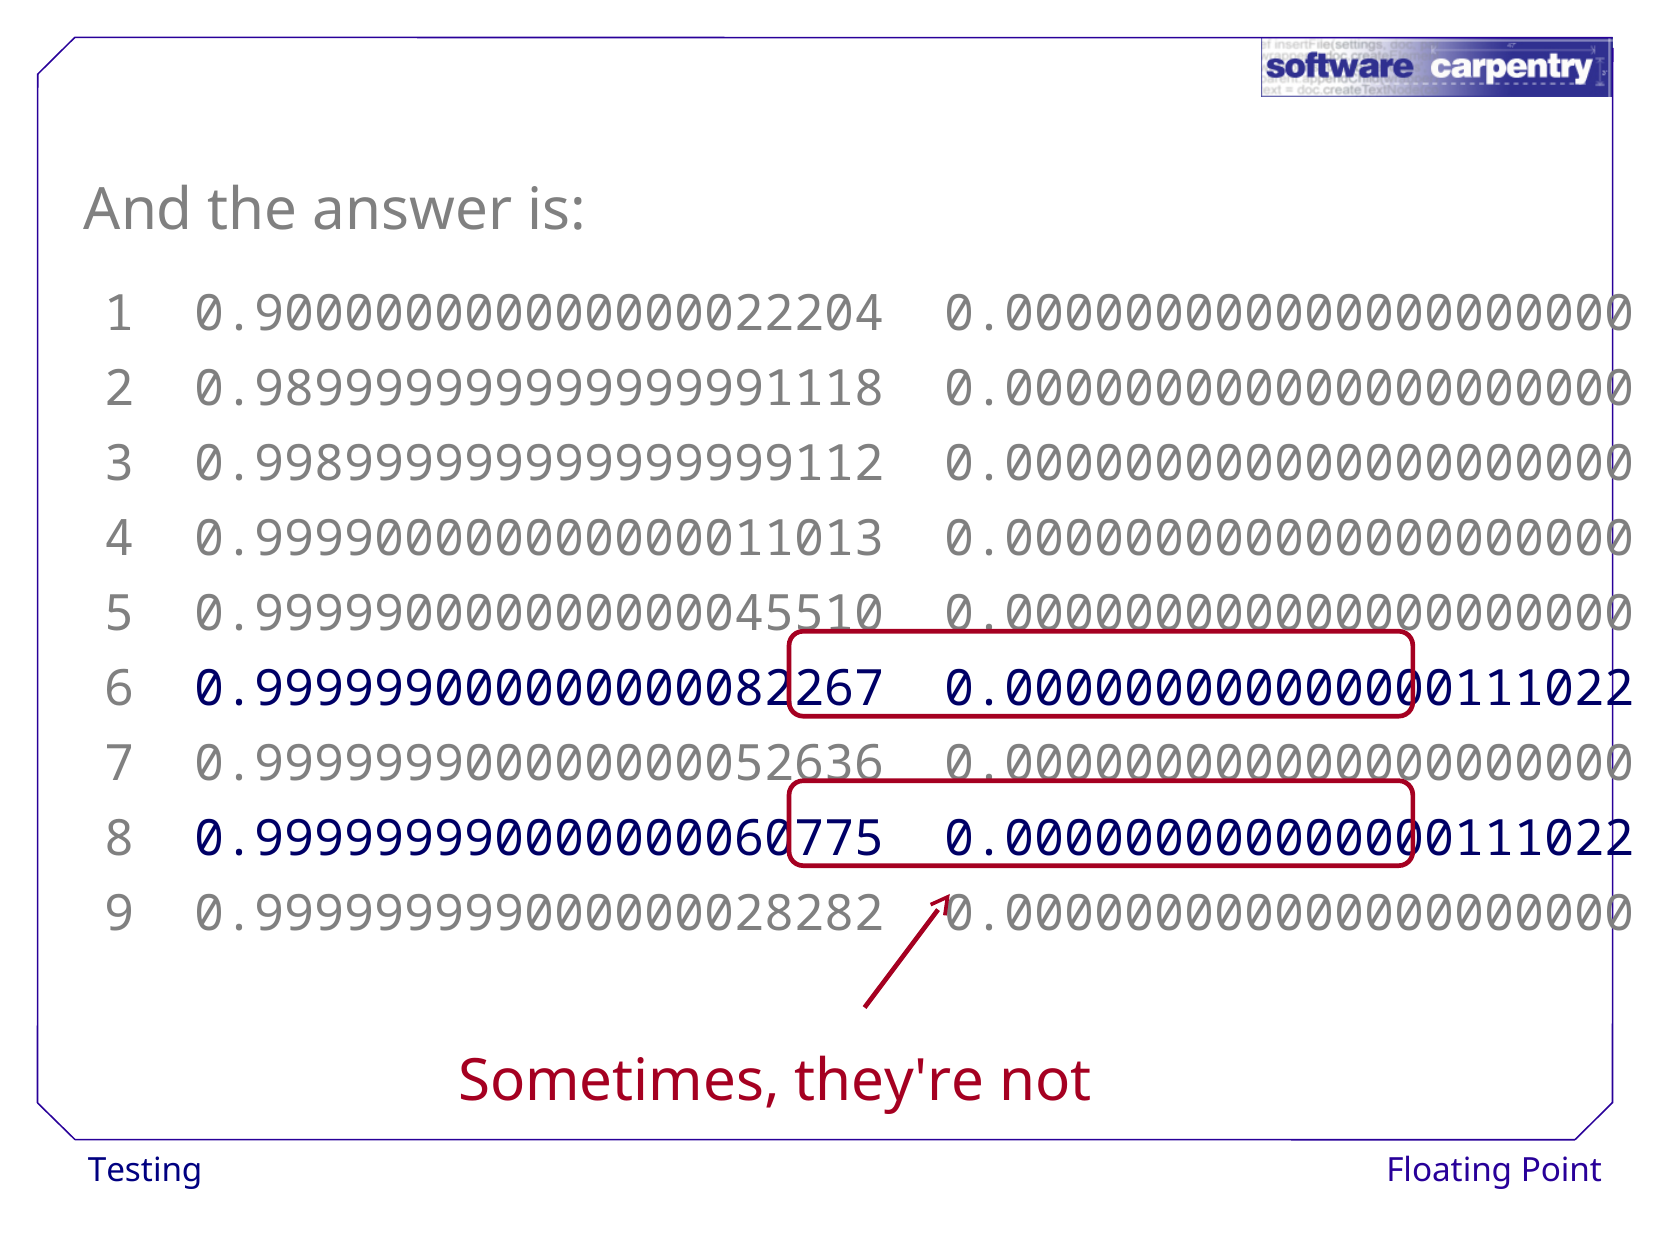

And the answer is:
1 0.900000000000000022204 0.000000000000000000000
2 0.989999999999999991118 0.000000000000000000000
3 0.998999999999999999112 0.000000000000000000000
4 0.999900000000000011013 0.000000000000000000000
5 0.999990000000000045510 0.000000000000000000000
6 0.999999000000000082267 0.000000000000000111022
7 0.999999900000000052636 0.000000000000000000000
8 0.999999990000000060775 0.000000000000000111022
9 0.999999999000000028282 0.000000000000000000000
Sometimes, they're not